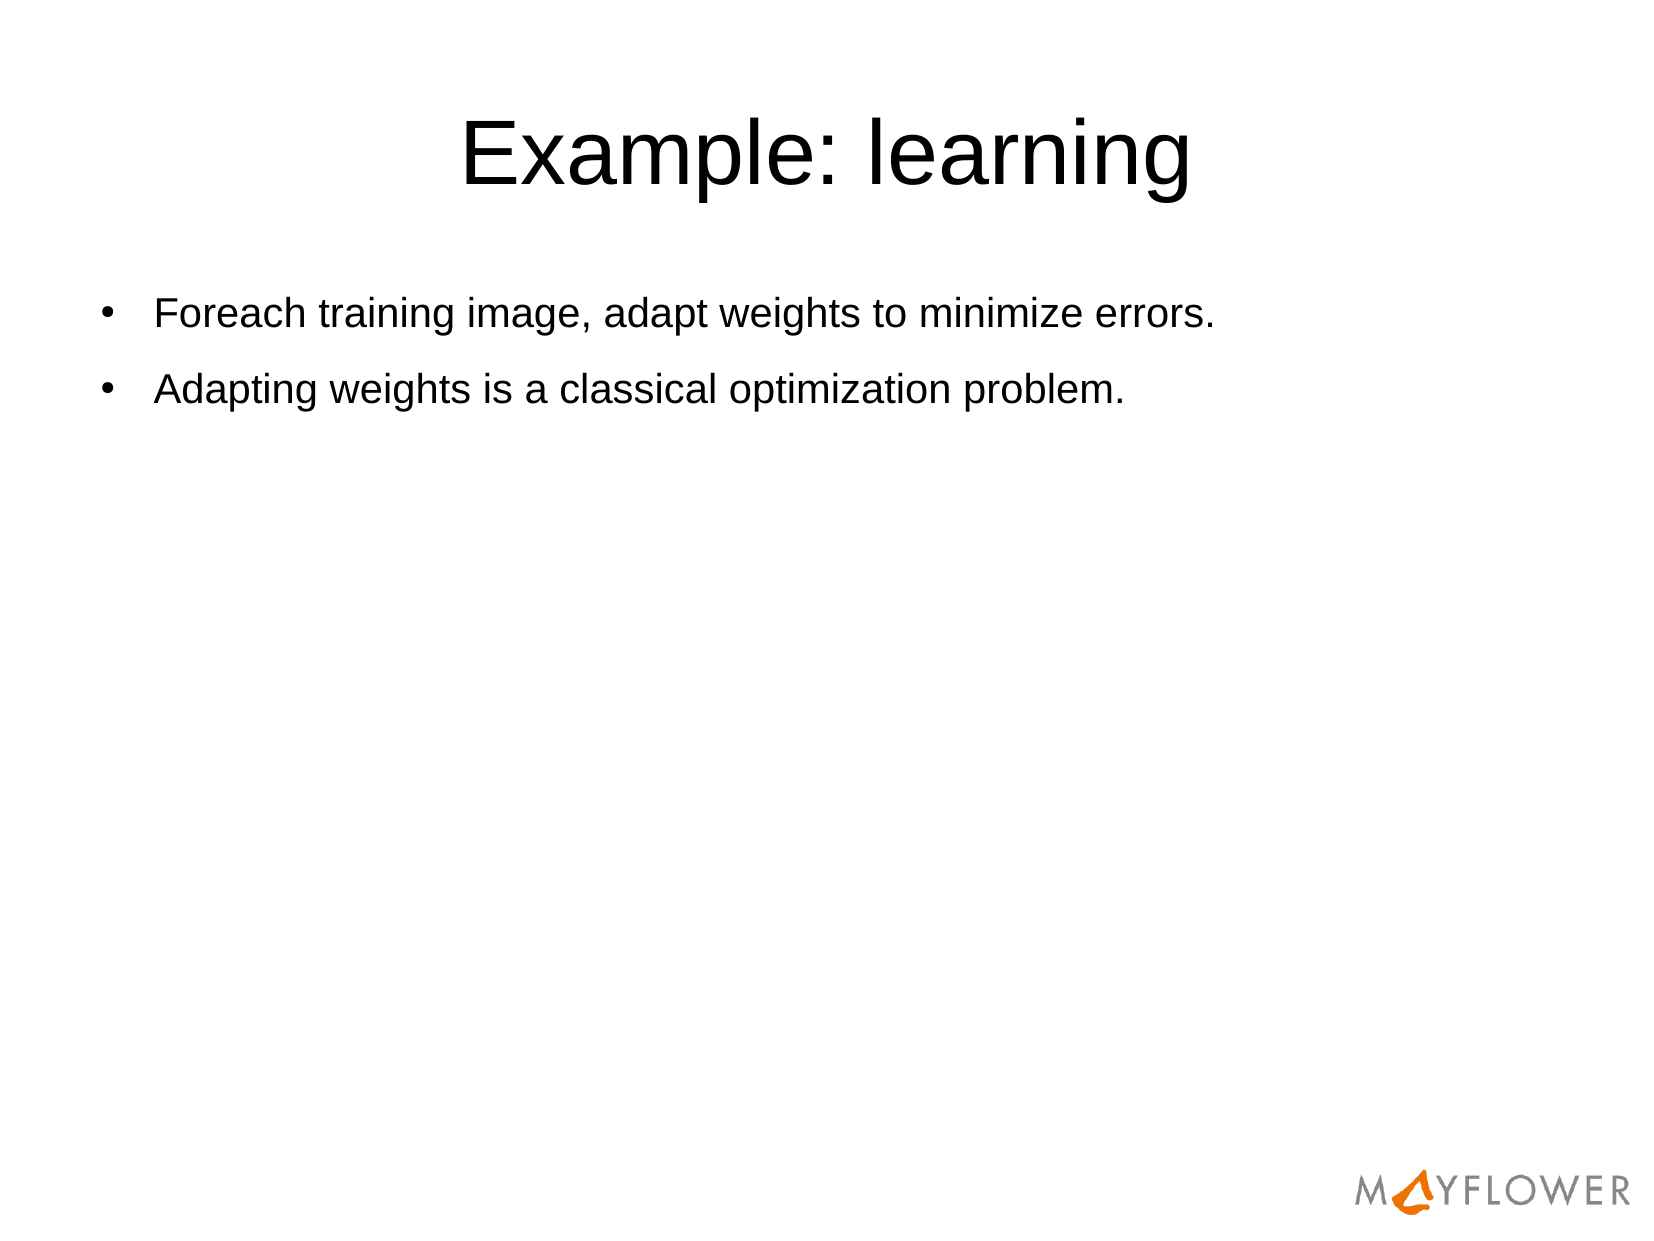

# Example: learning
Foreach training image, adapt weights to minimize errors.
Adapting weights is a classical optimization problem.